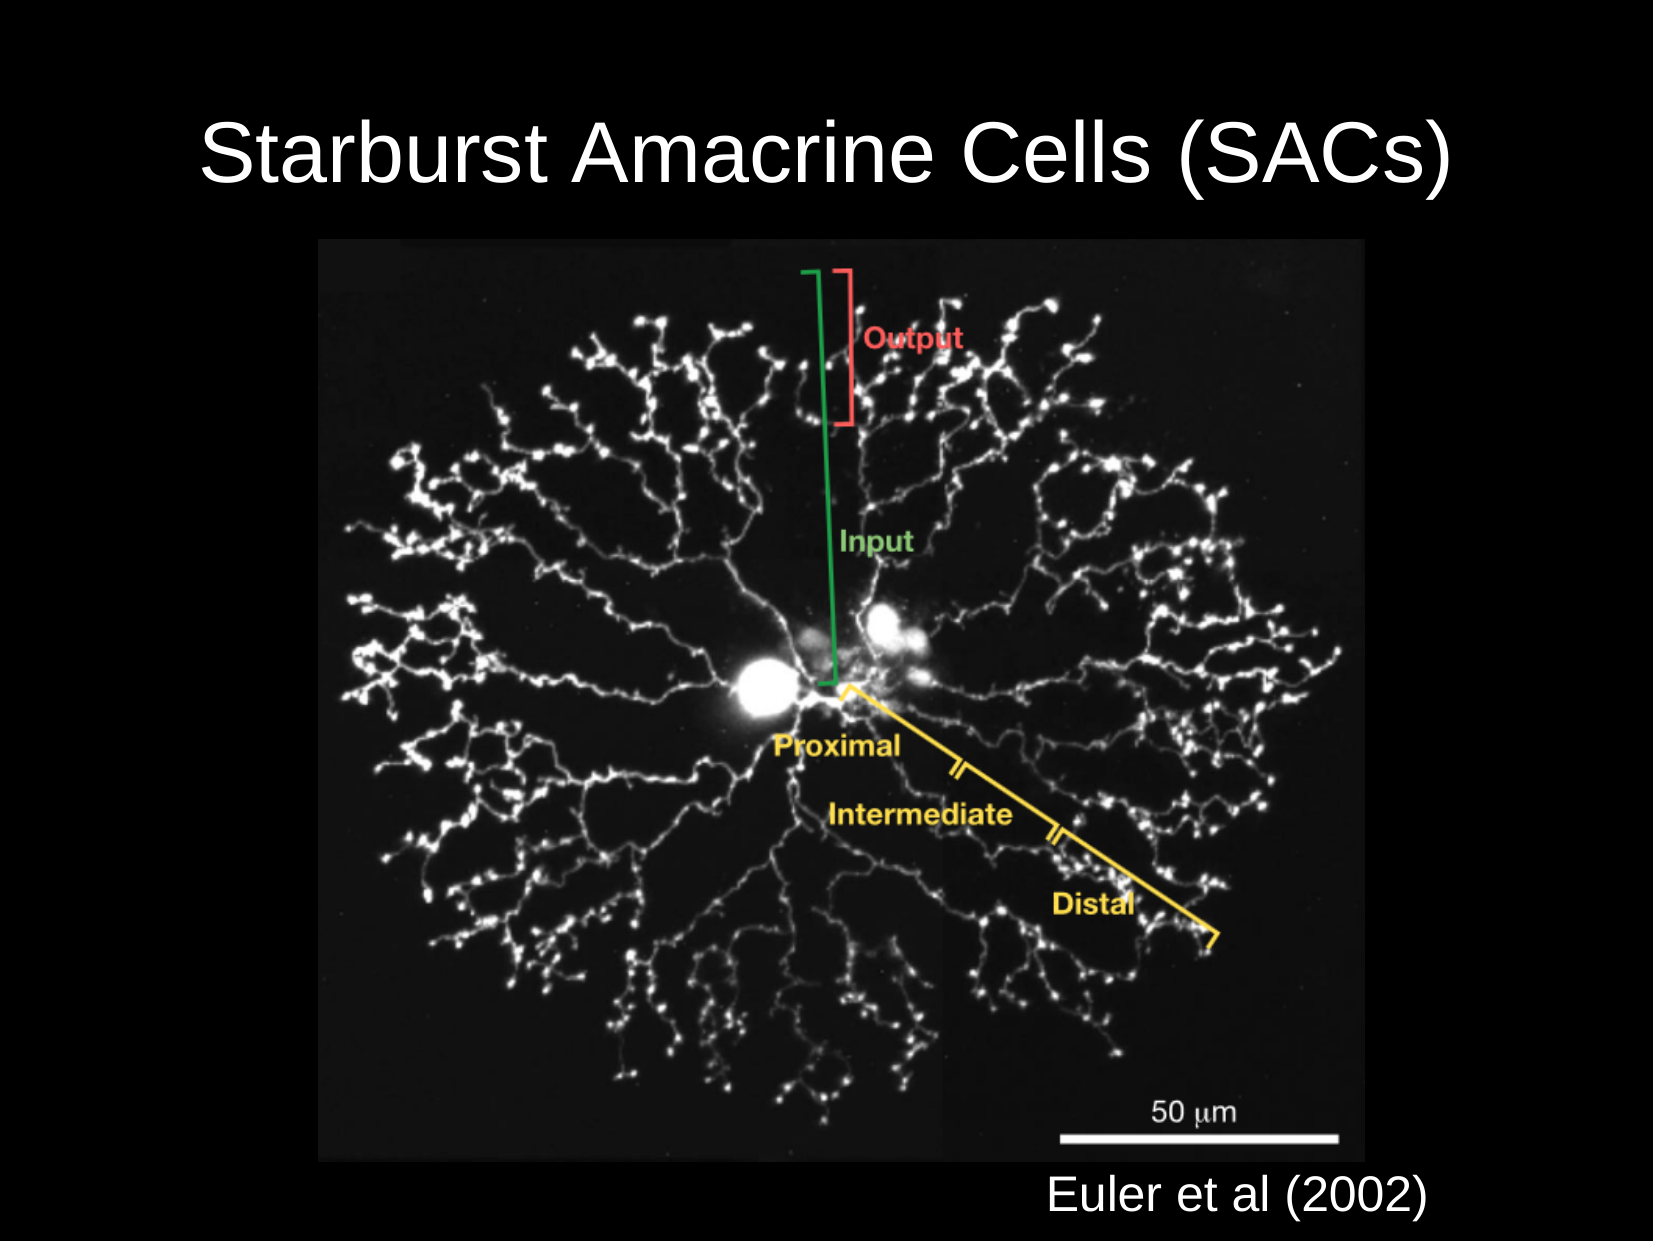

# Starburst Amacrine Cells (SACs)
Euler et al (2002)